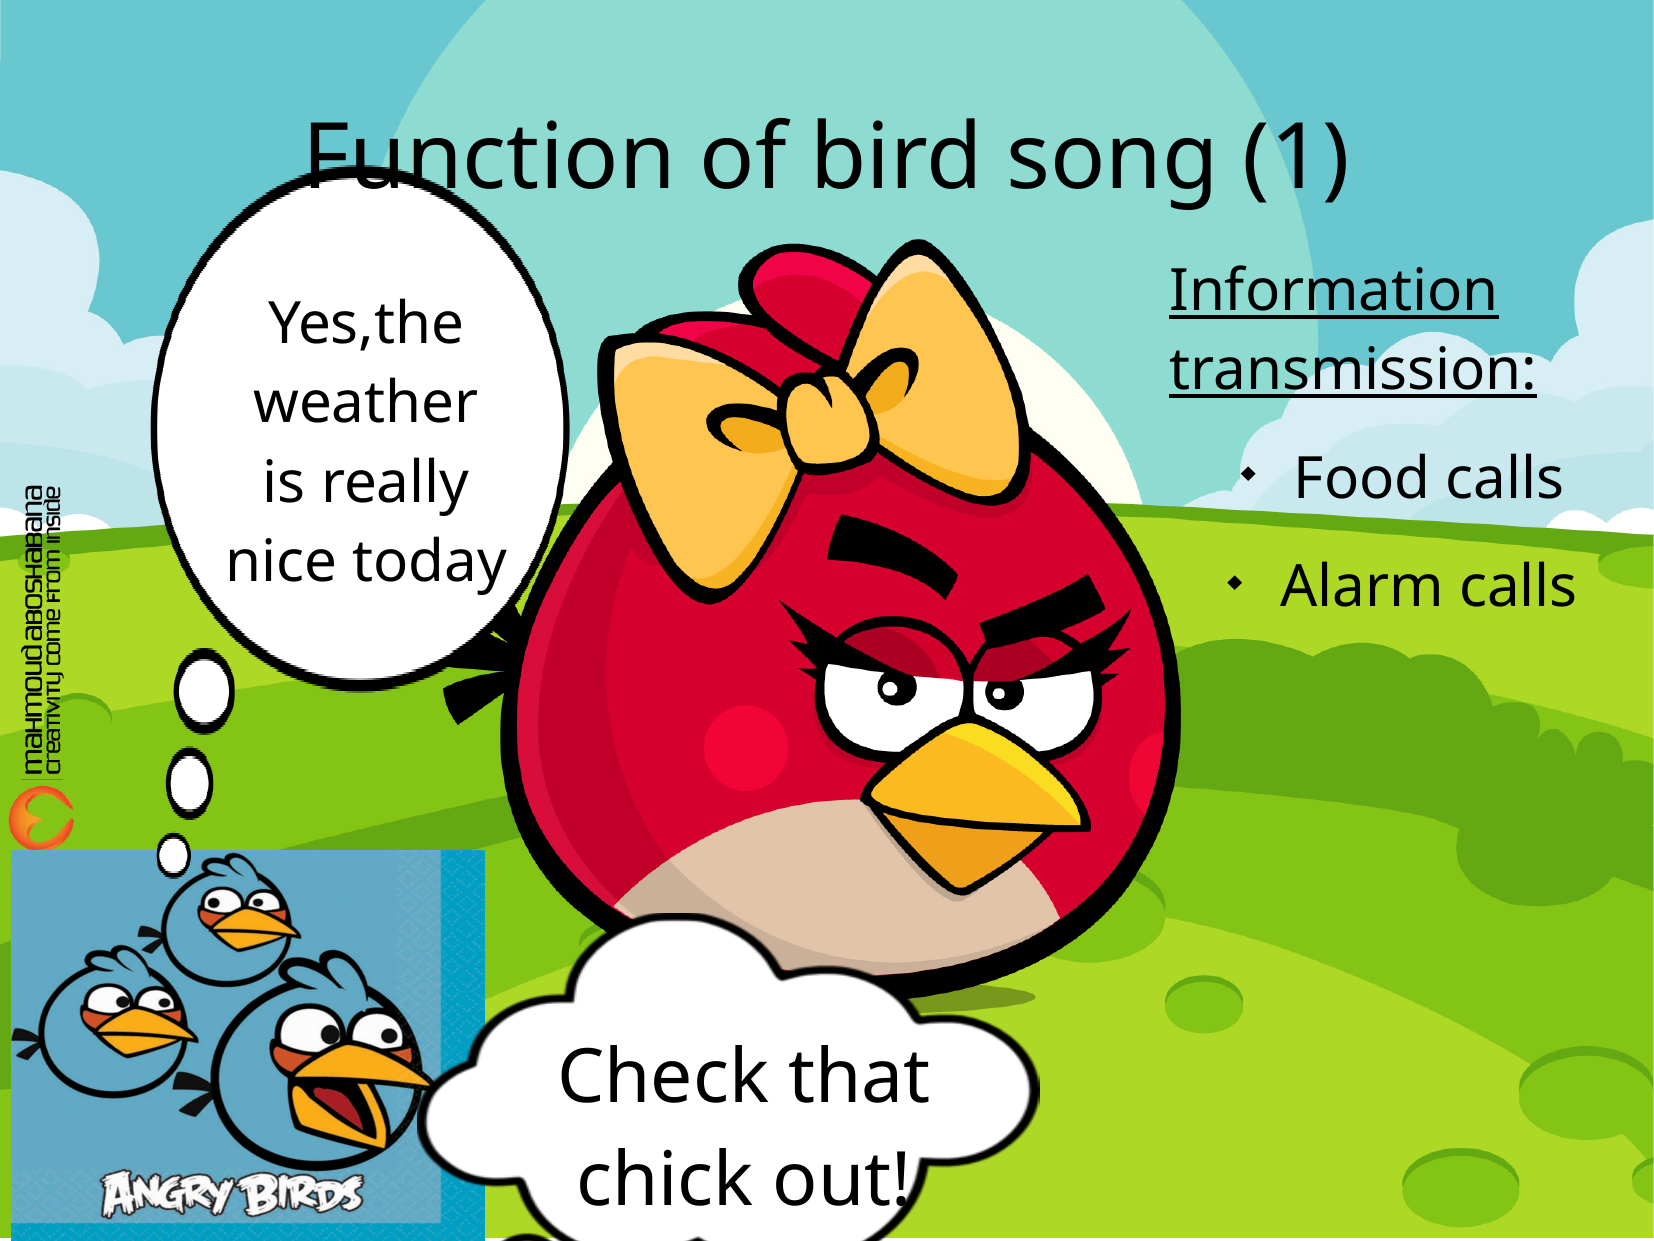

Function of bird song (1)
Yes,the weather
is really
nice today
Information transmission:
Food calls
Alarm calls
# Check that chick out!